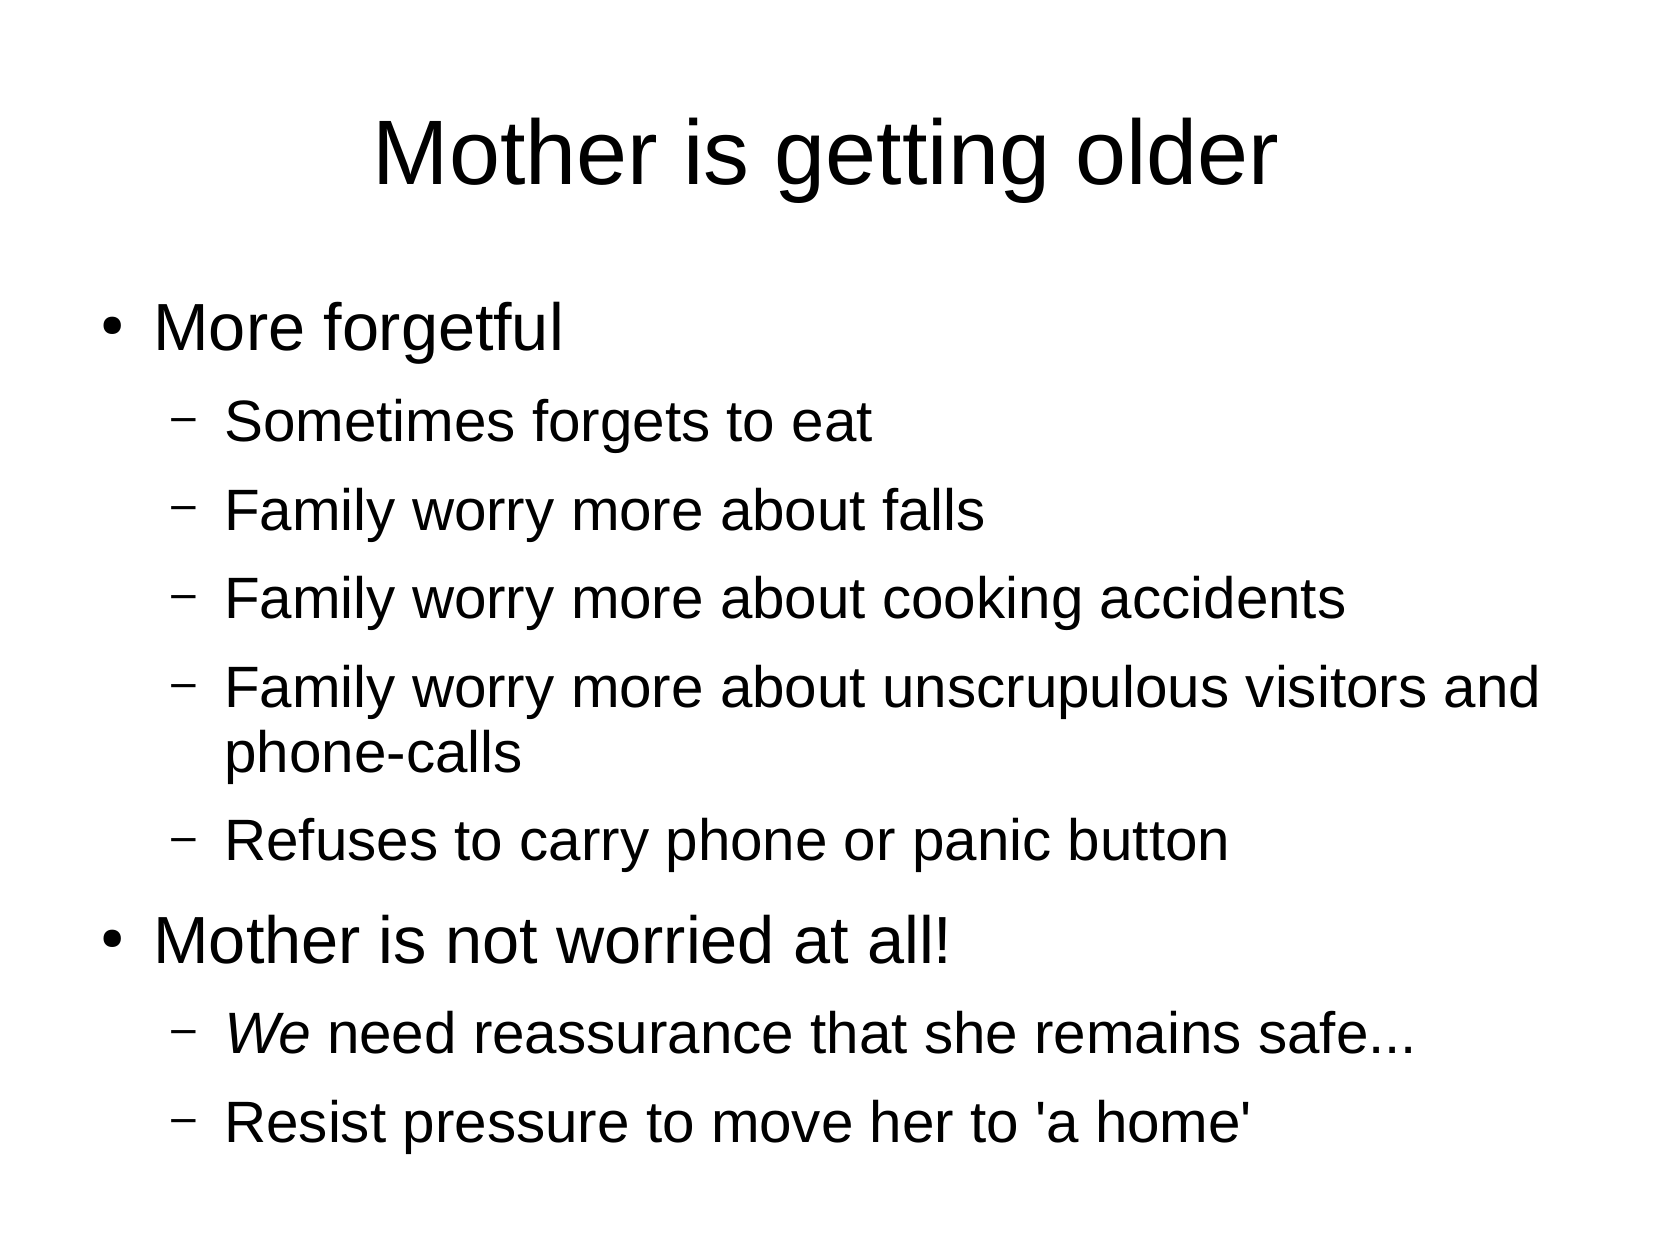

# Mother is getting older
More forgetful
Sometimes forgets to eat
Family worry more about falls
Family worry more about cooking accidents
Family worry more about unscrupulous visitors and phone-calls
Refuses to carry phone or panic button
Mother is not worried at all!
We need reassurance that she remains safe...
Resist pressure to move her to 'a home'